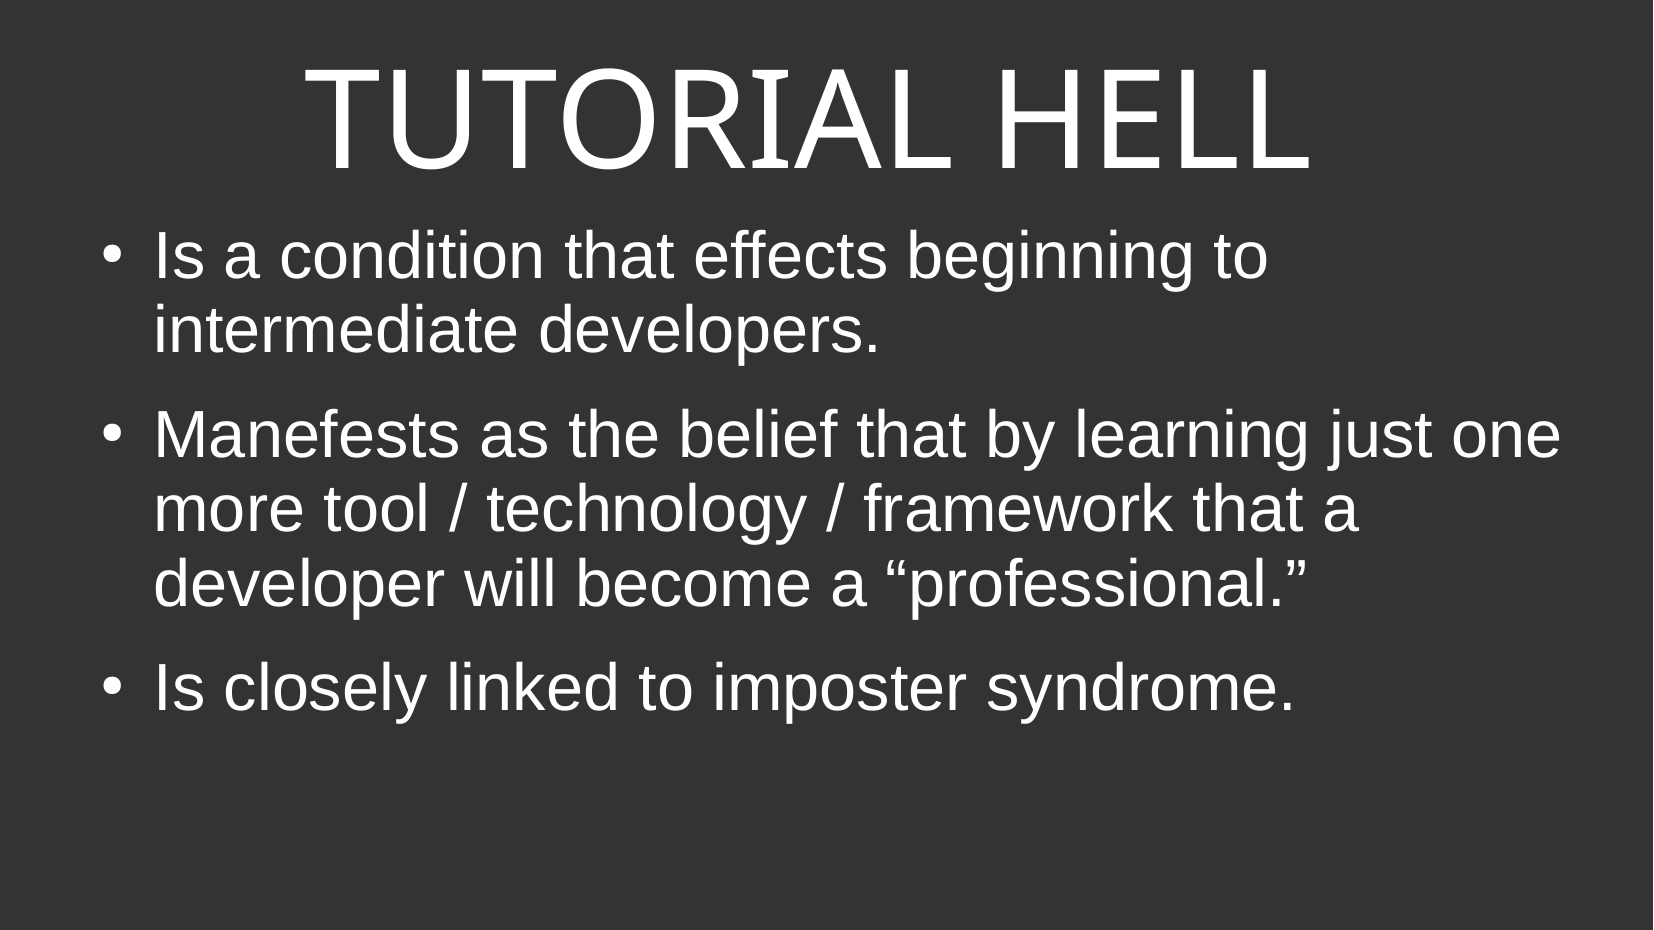

# TUTORIAL HELL
Is a condition that effects beginning to intermediate developers.
Manefests as the belief that by learning just one more tool / technology / framework that a developer will become a “professional.”
Is closely linked to imposter syndrome.